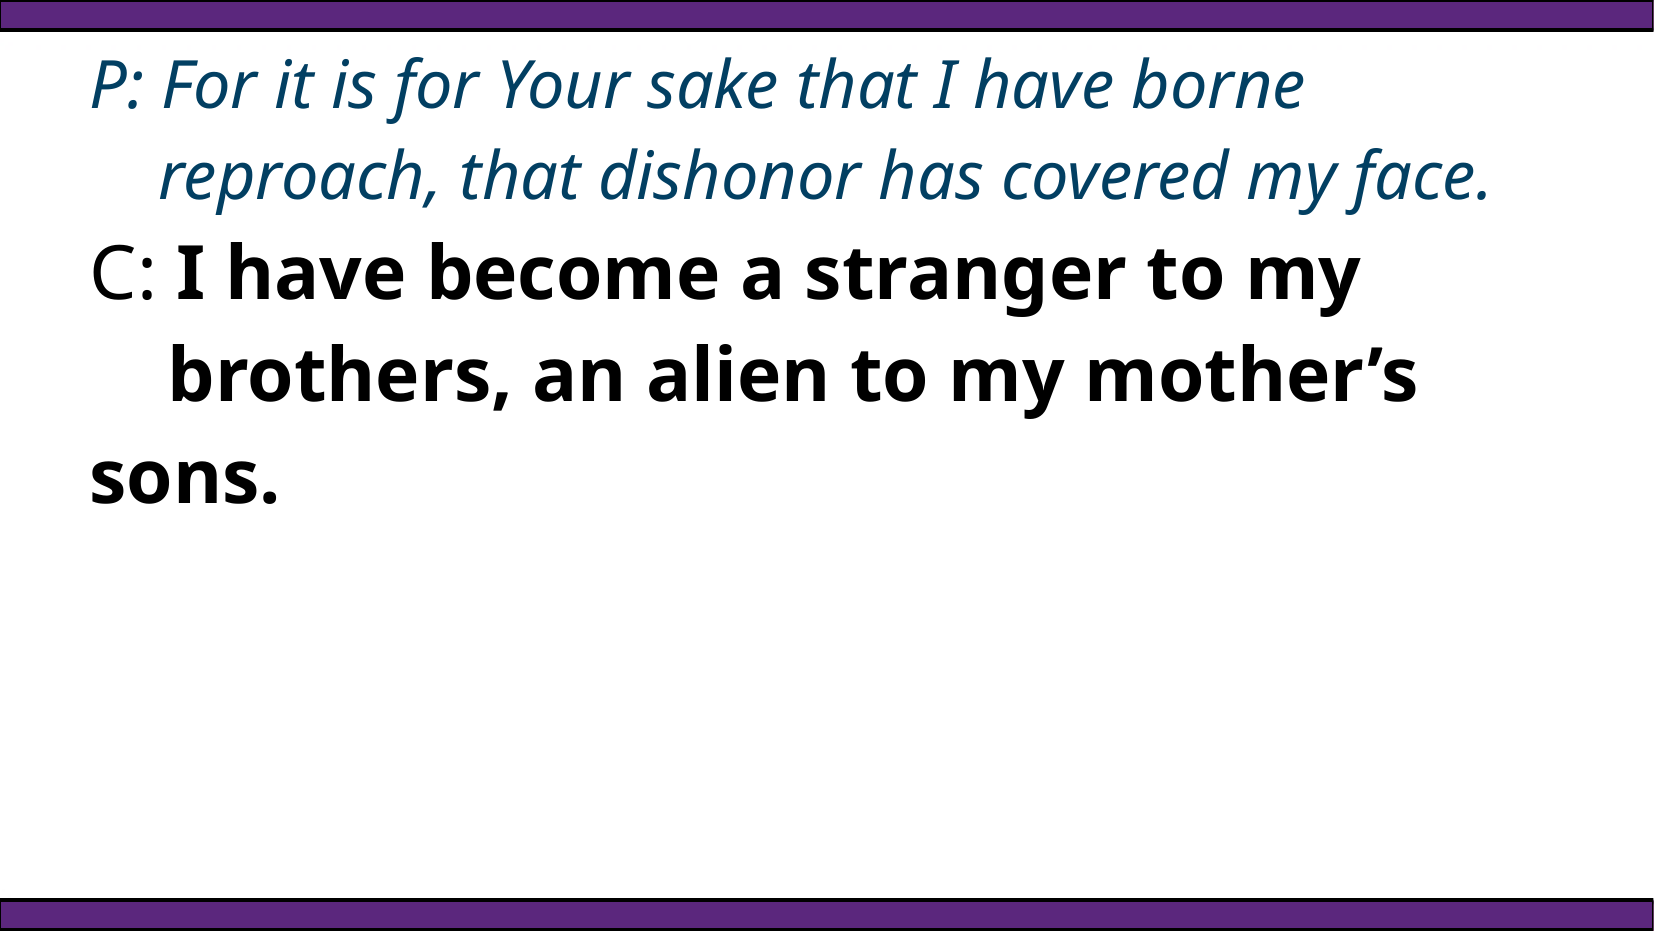

P: For it is for Your sake that I have borne
 reproach, that dishonor has covered my face.
C: I have become a stranger to my
 brothers, an alien to my mother’s sons.